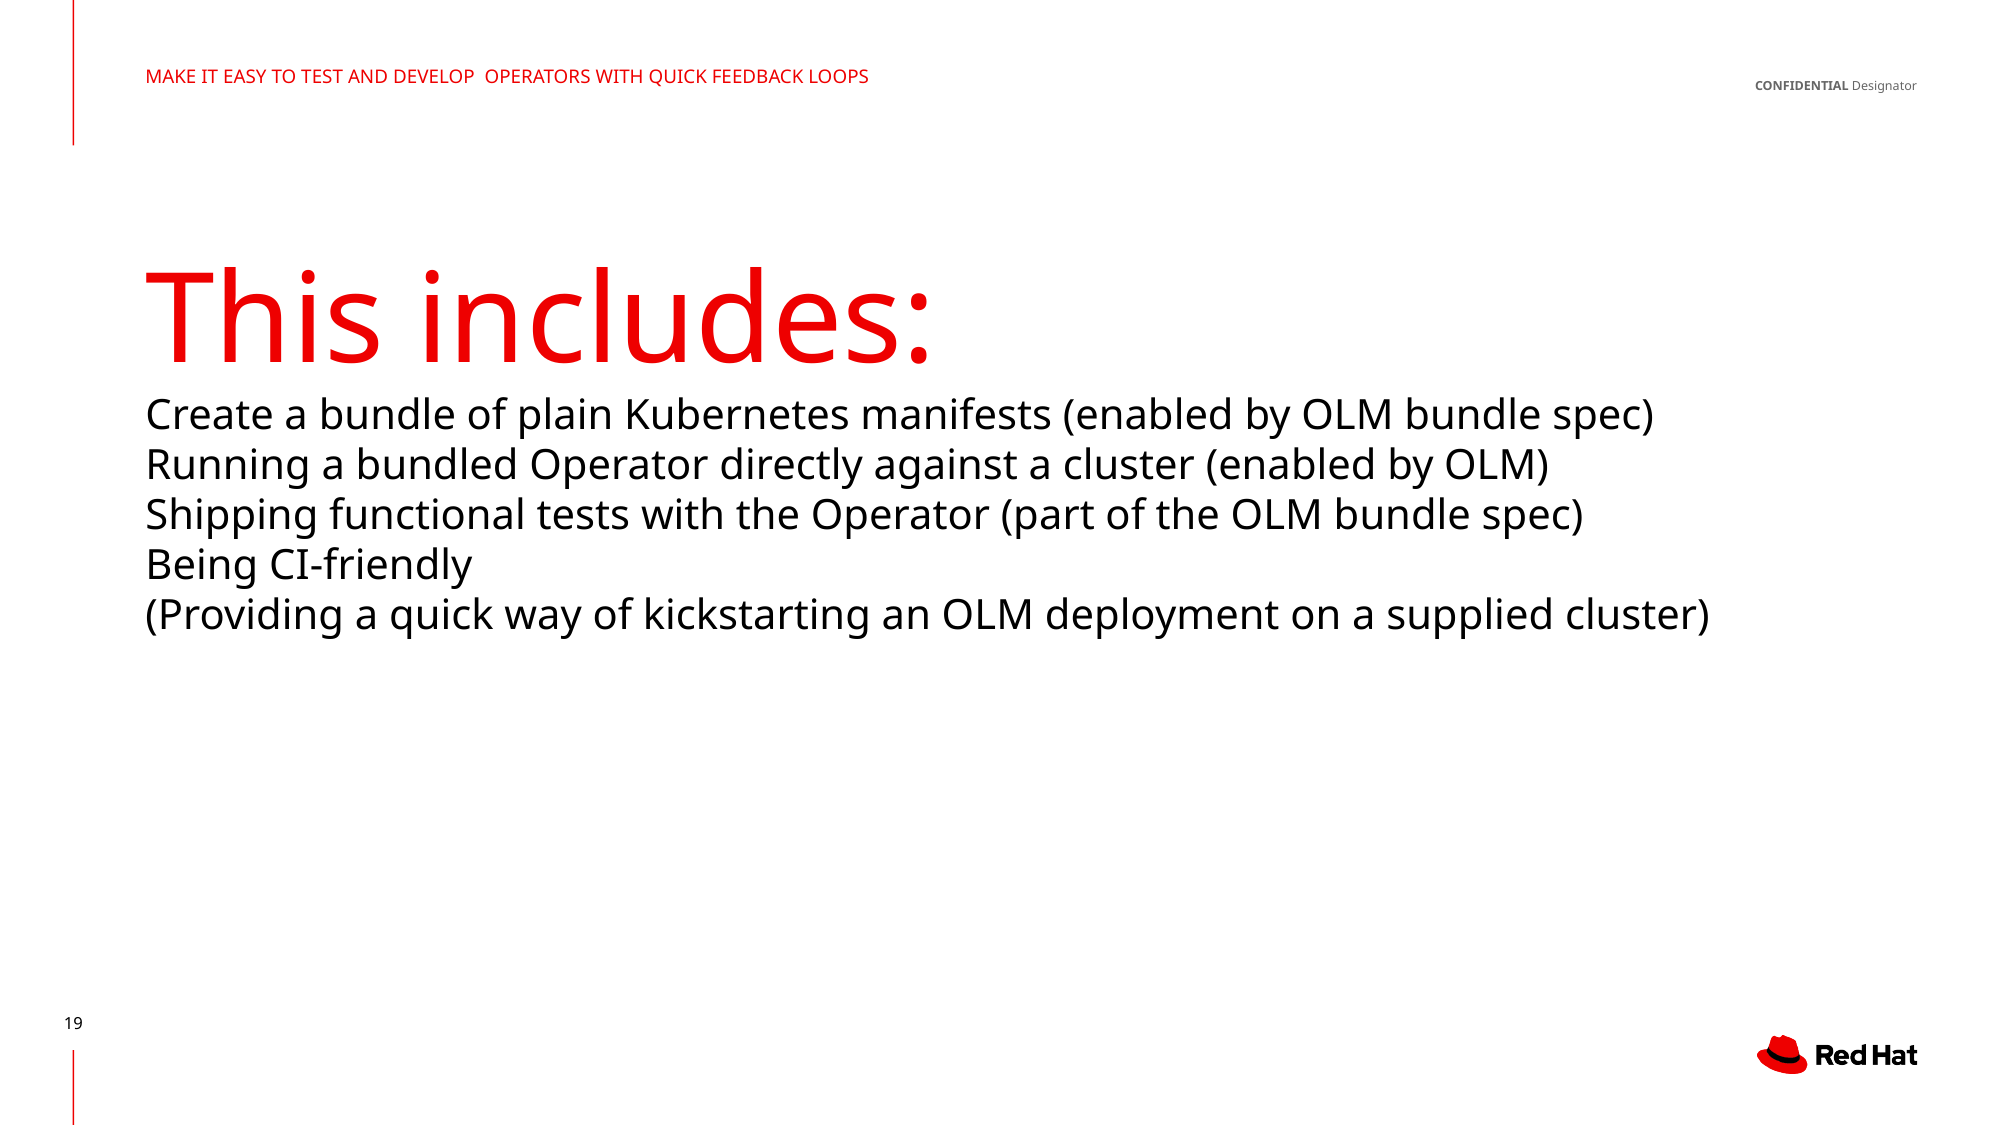

# MAKE IT EASY TO TEST AND DEVELOP OPERATORS WITH QUICK FEEDBACK LOOPS
This includes:
Create a bundle of plain Kubernetes manifests (enabled by OLM bundle spec)
Running a bundled Operator directly against a cluster (enabled by OLM)
Shipping functional tests with the Operator (part of the OLM bundle spec)
Being CI-friendly
(Providing a quick way of kickstarting an OLM deployment on a supplied cluster)